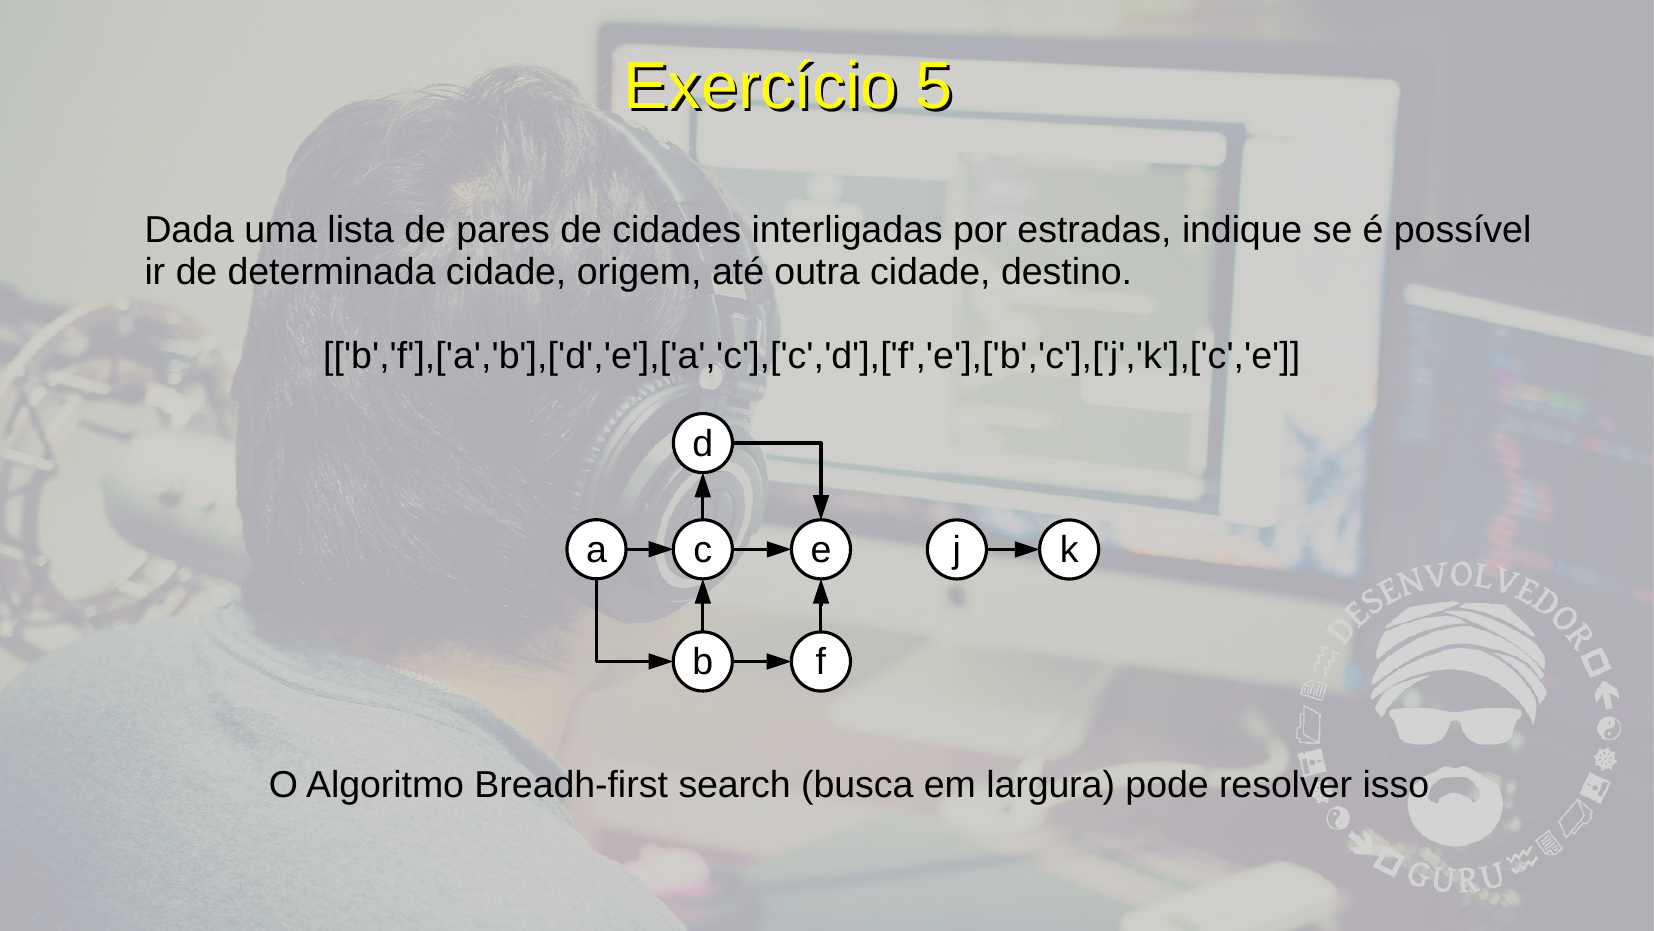

Exercício 5
Dada uma lista de pares de cidades interligadas por estradas, indique se é possível ir de determinada cidade, origem, até outra cidade, destino.
 [['b','f'],['a','b'],['d','e'],['a','c'],['c','d'],['f','e'],['b','c'],['j','k'],['c','e']]
d
a
c
e
j
k
b
f
O Algoritmo Breadh-first search (busca em largura) pode resolver isso